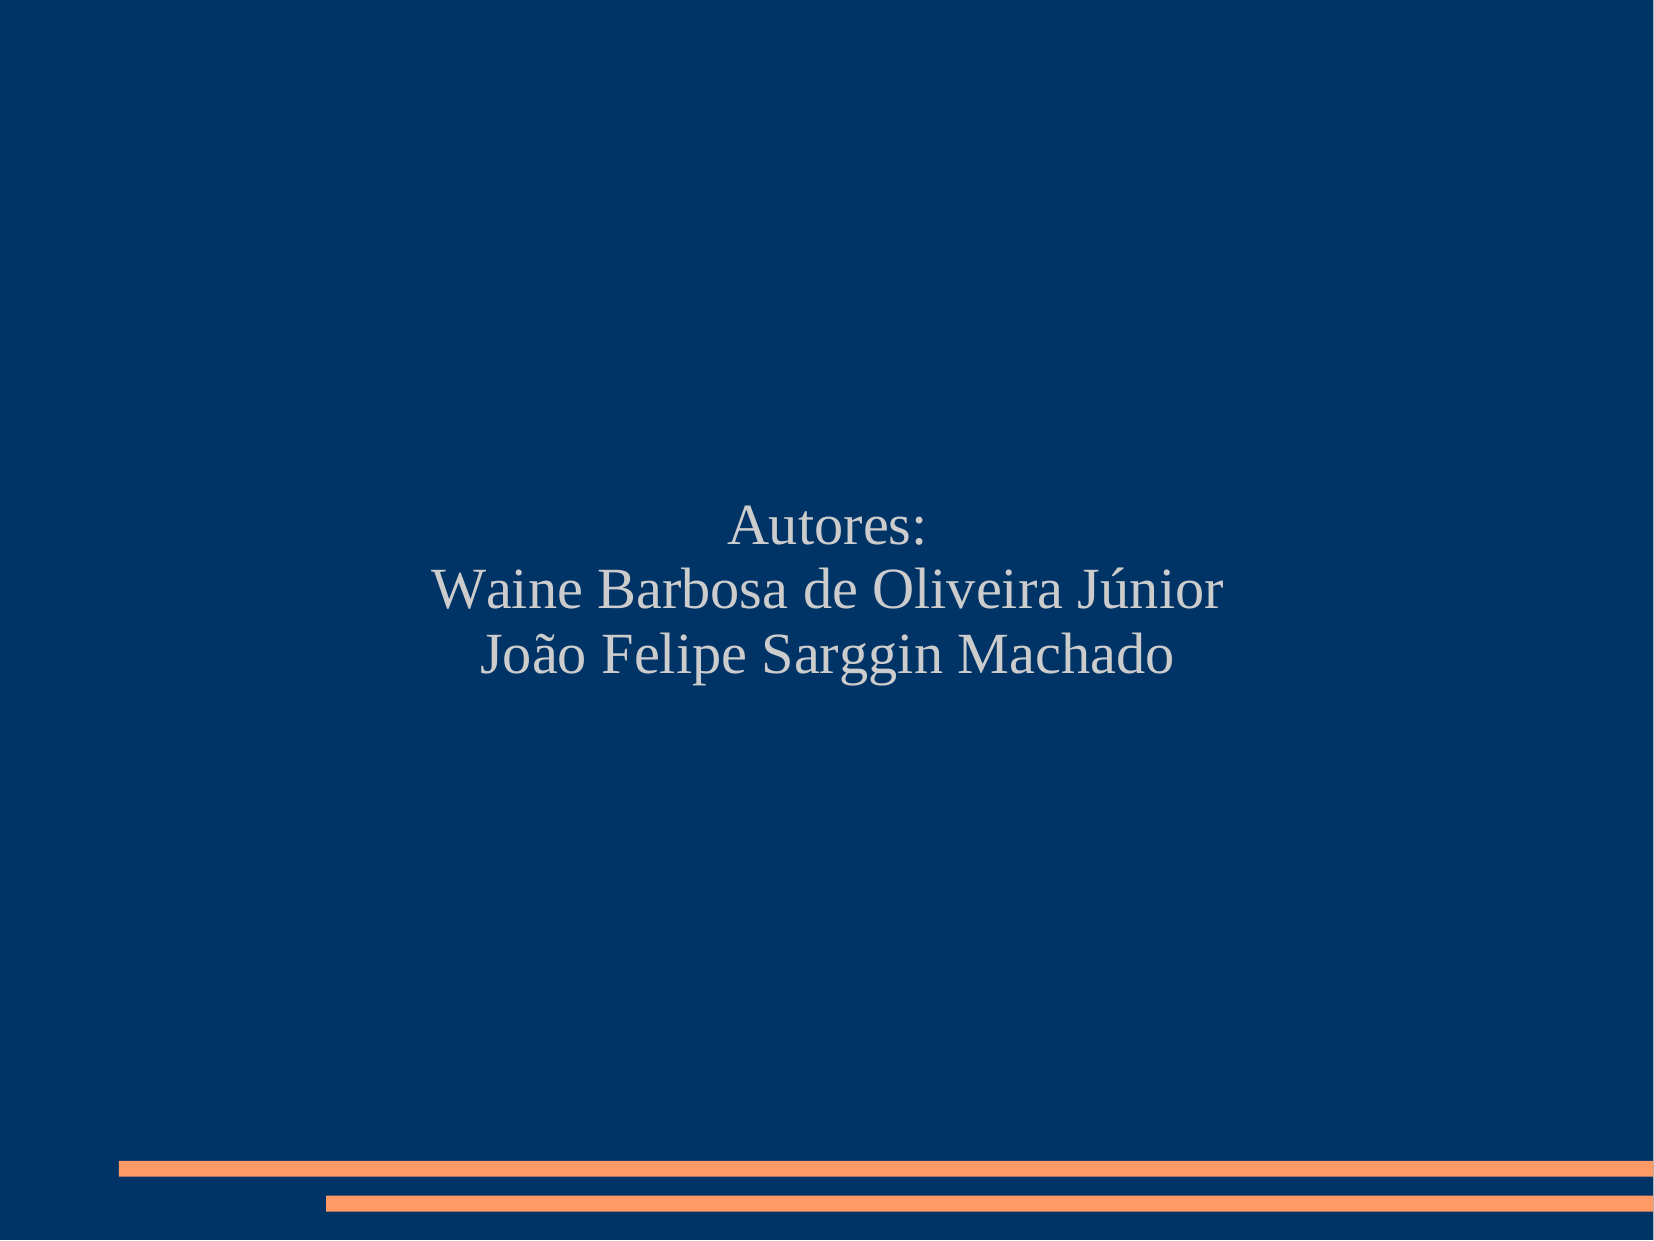

# Autores:
Waine Barbosa de Oliveira Júnior
João Felipe Sarggin Machado